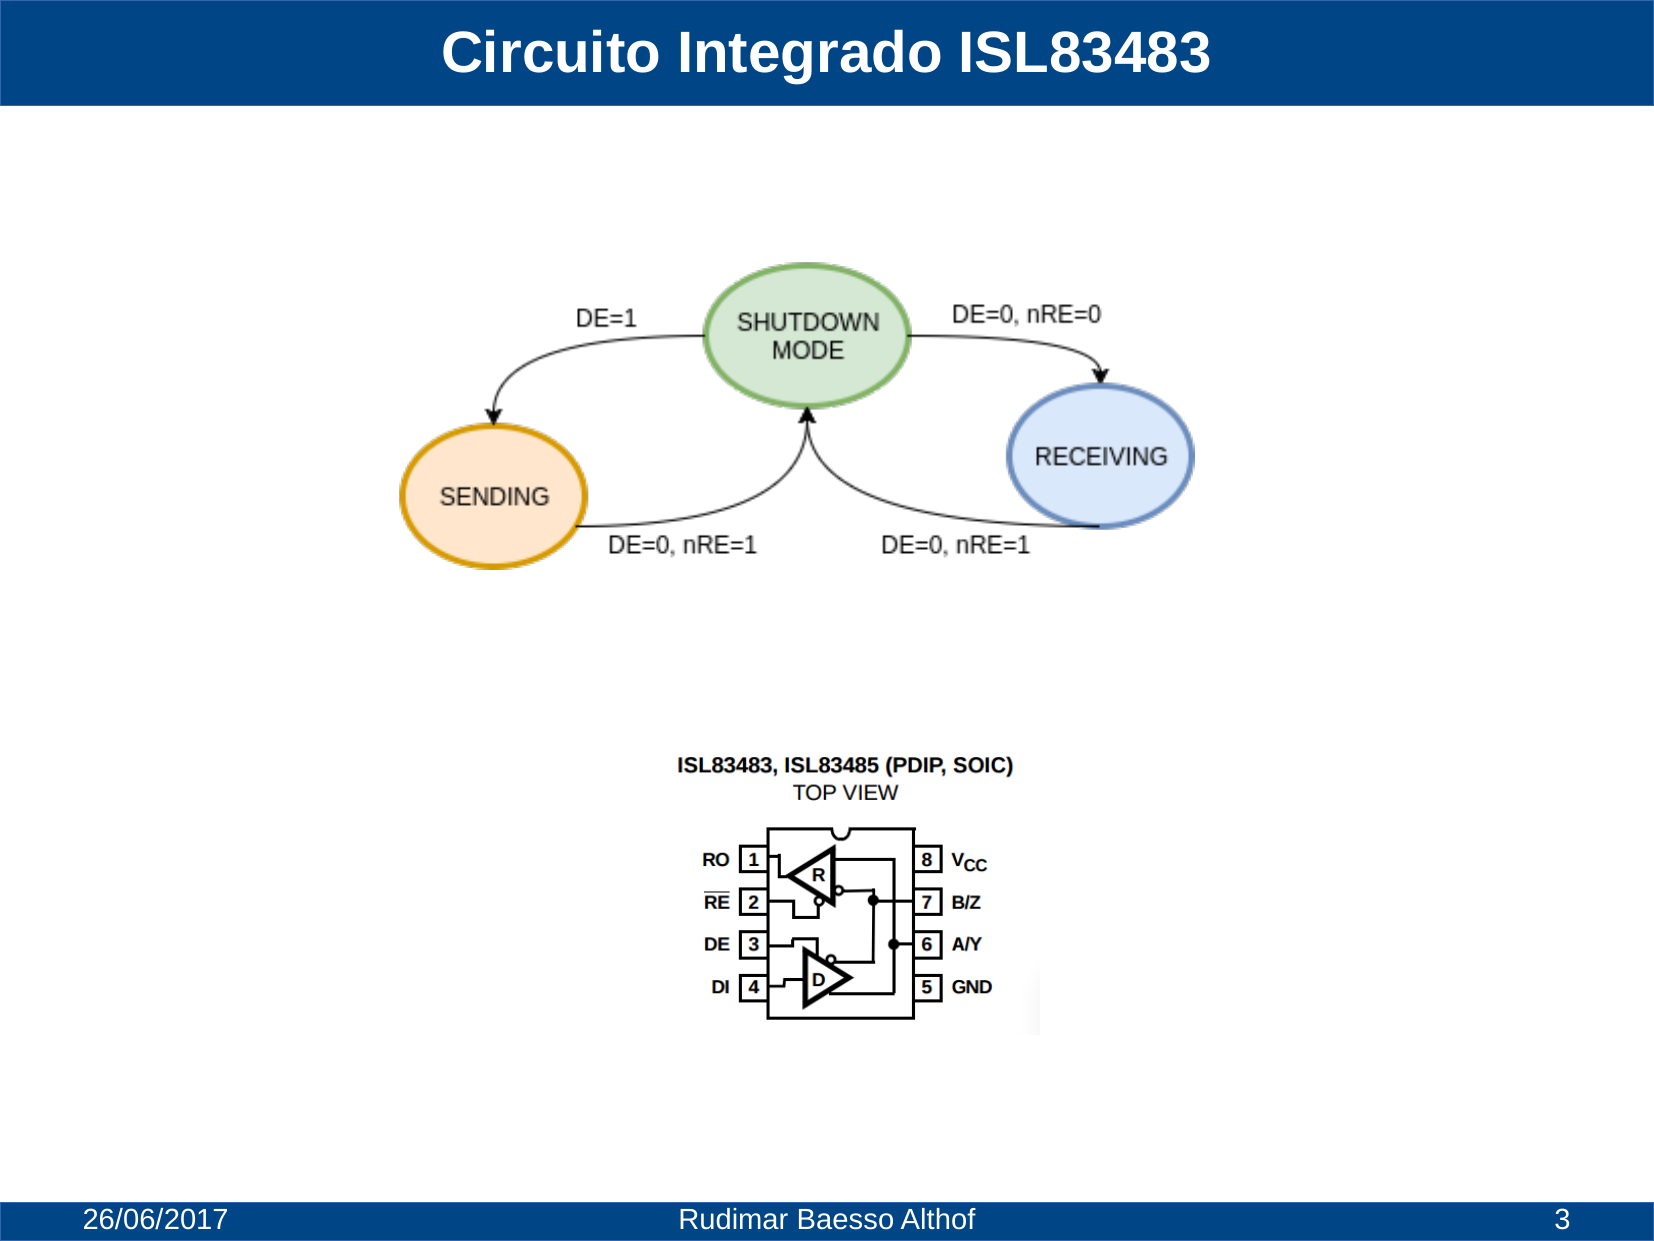

# Circuito Integrado ISL83483
26/06/2017
Rudimar Baesso Althof
3